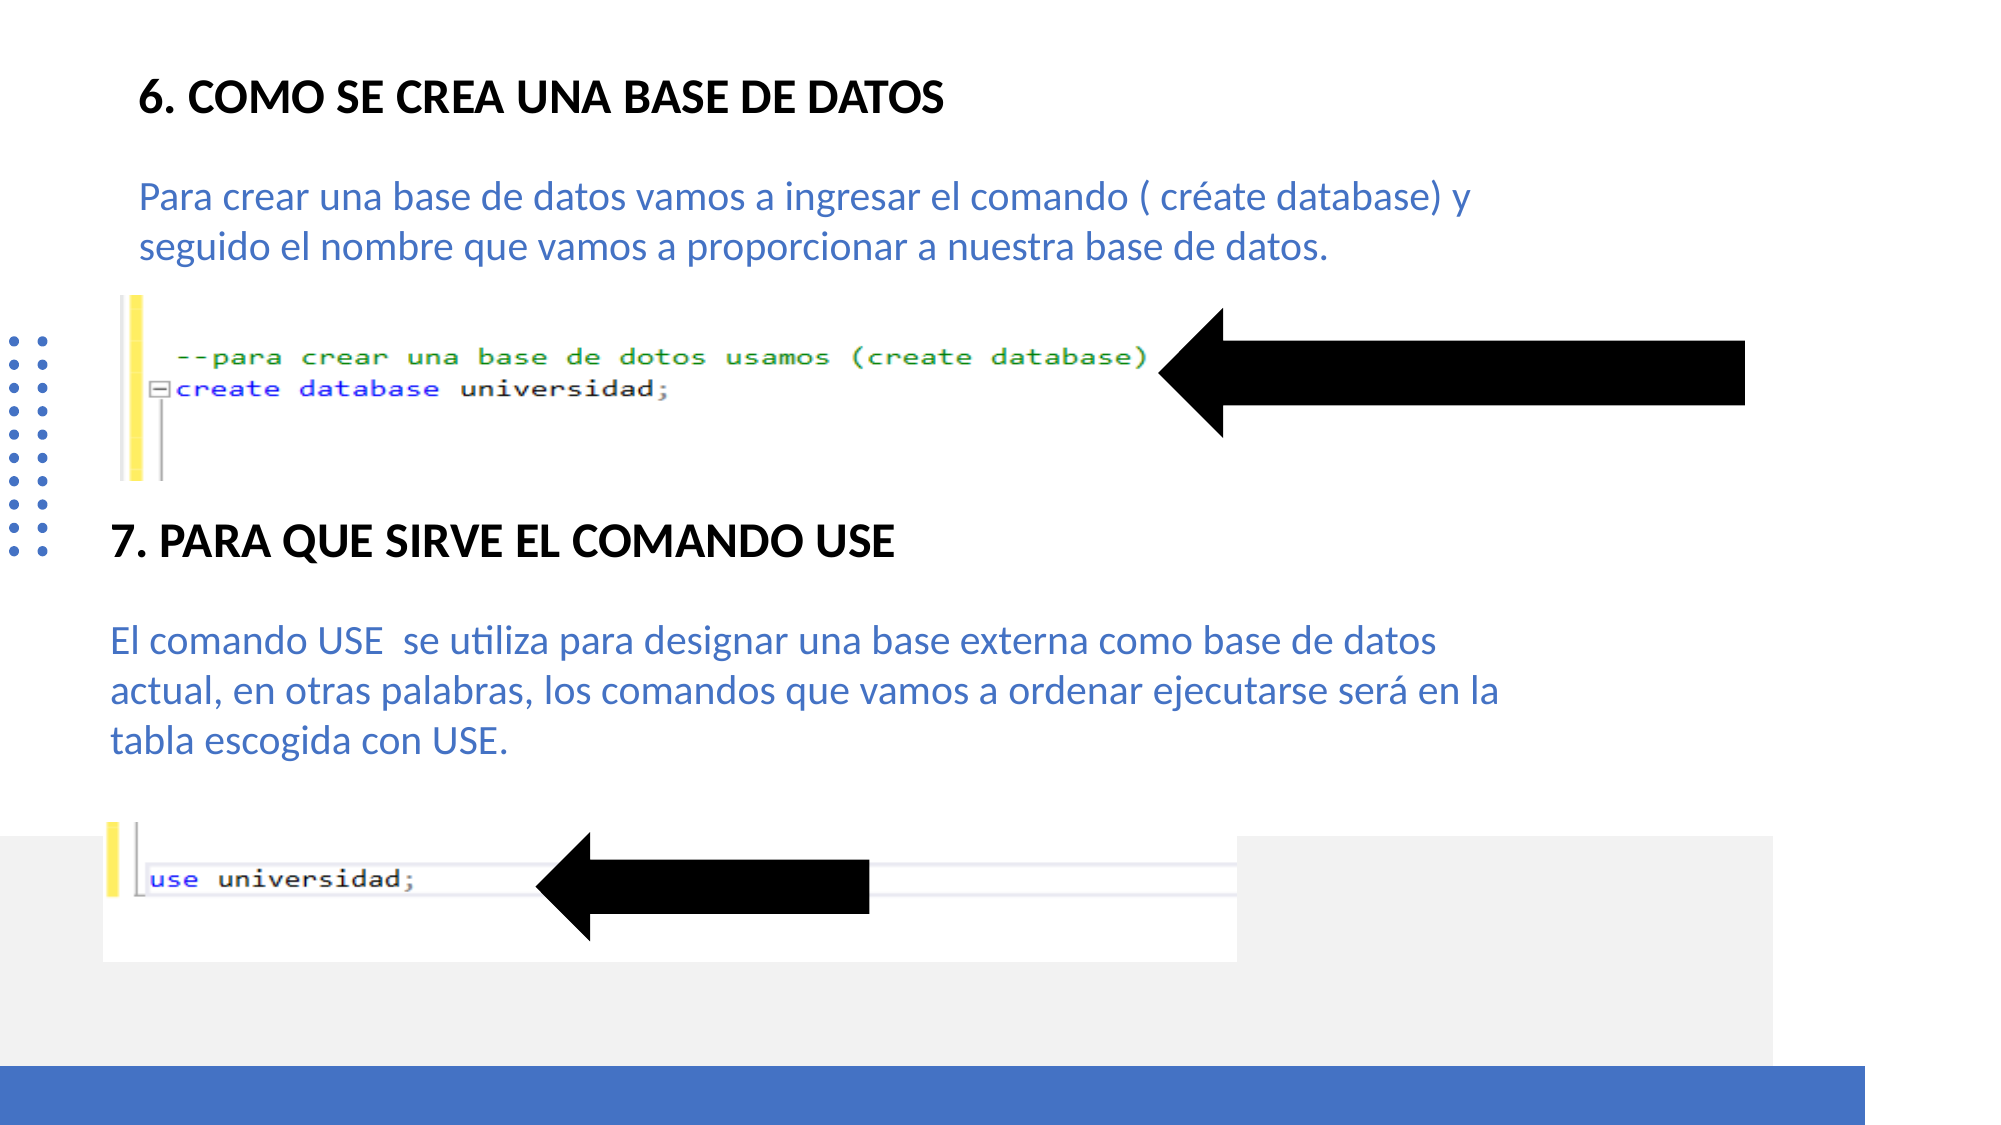

6. COMO SE CREA UNA BASE DE DATOS
Para crear una base de datos vamos a ingresar el comando ( créate database) y seguido el nombre que vamos a proporcionar a nuestra base de datos.
7. PARA QUE SIRVE EL COMANDO USE
El comando USE  se utiliza para designar una base externa como base de datos actual, en otras palabras, los comandos que vamos a ordenar ejecutarse será en la tabla escogida con USE.